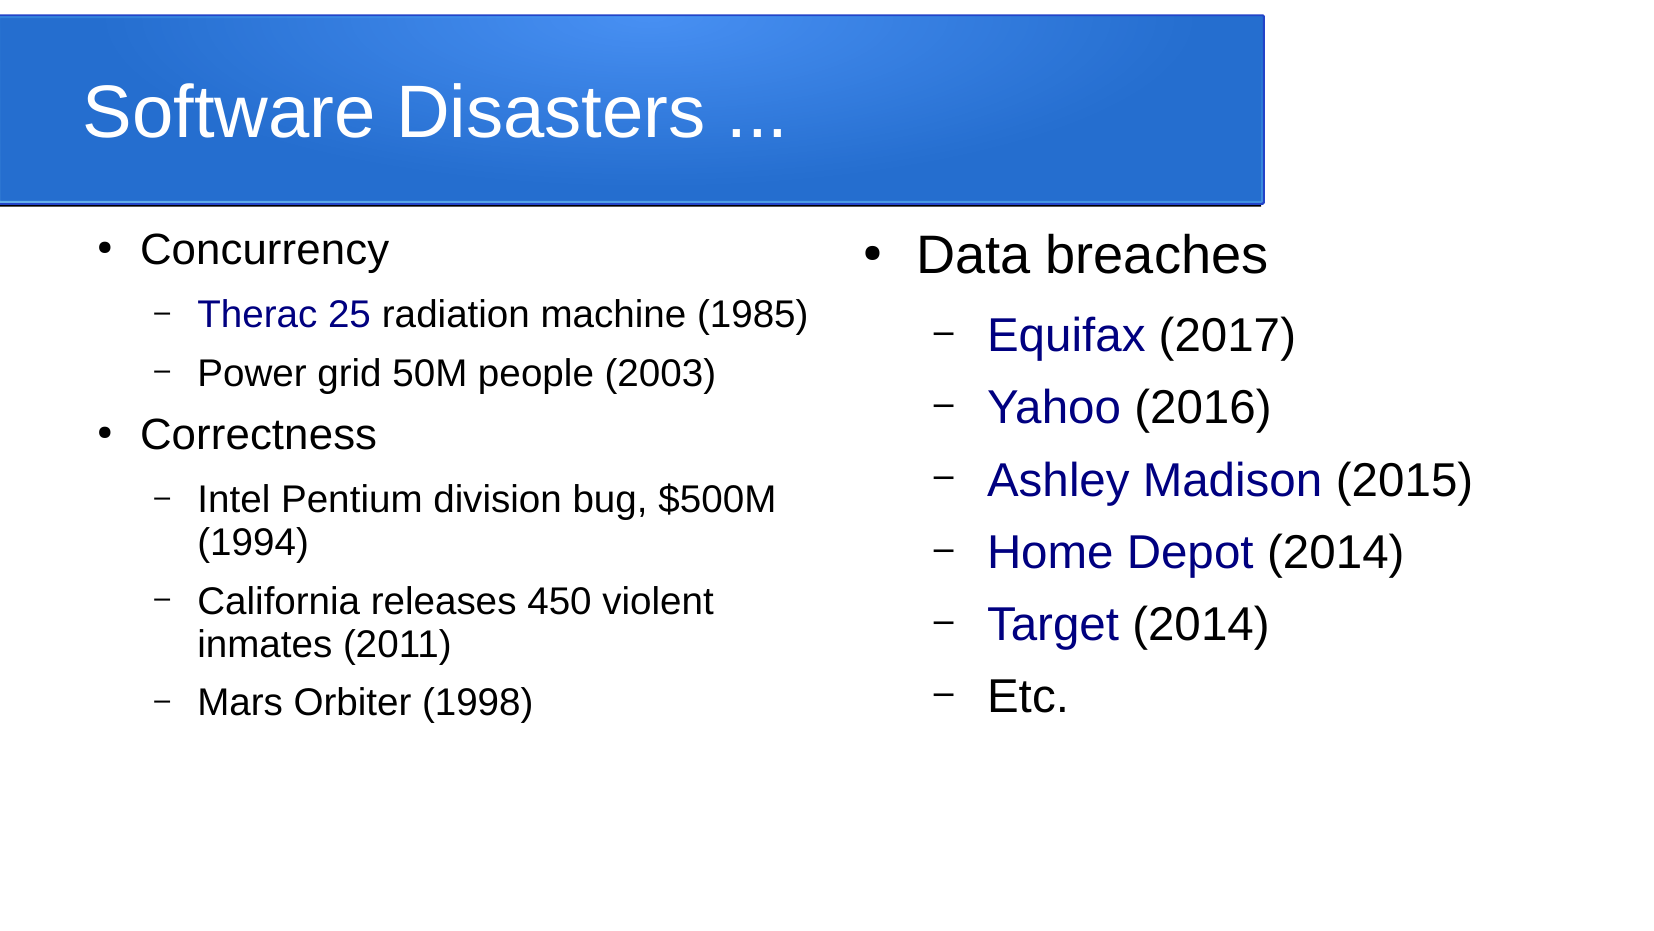

# Software Disasters ...
Concurrency
Therac 25 radiation machine (1985)
Power grid 50M people (2003)
Correctness
Intel Pentium division bug, $500M (1994)
California releases 450 violent inmates (2011)
Mars Orbiter (1998)
Data breaches
Equifax (2017)
Yahoo (2016)
Ashley Madison (2015)
Home Depot (2014)
Target (2014)
Etc.